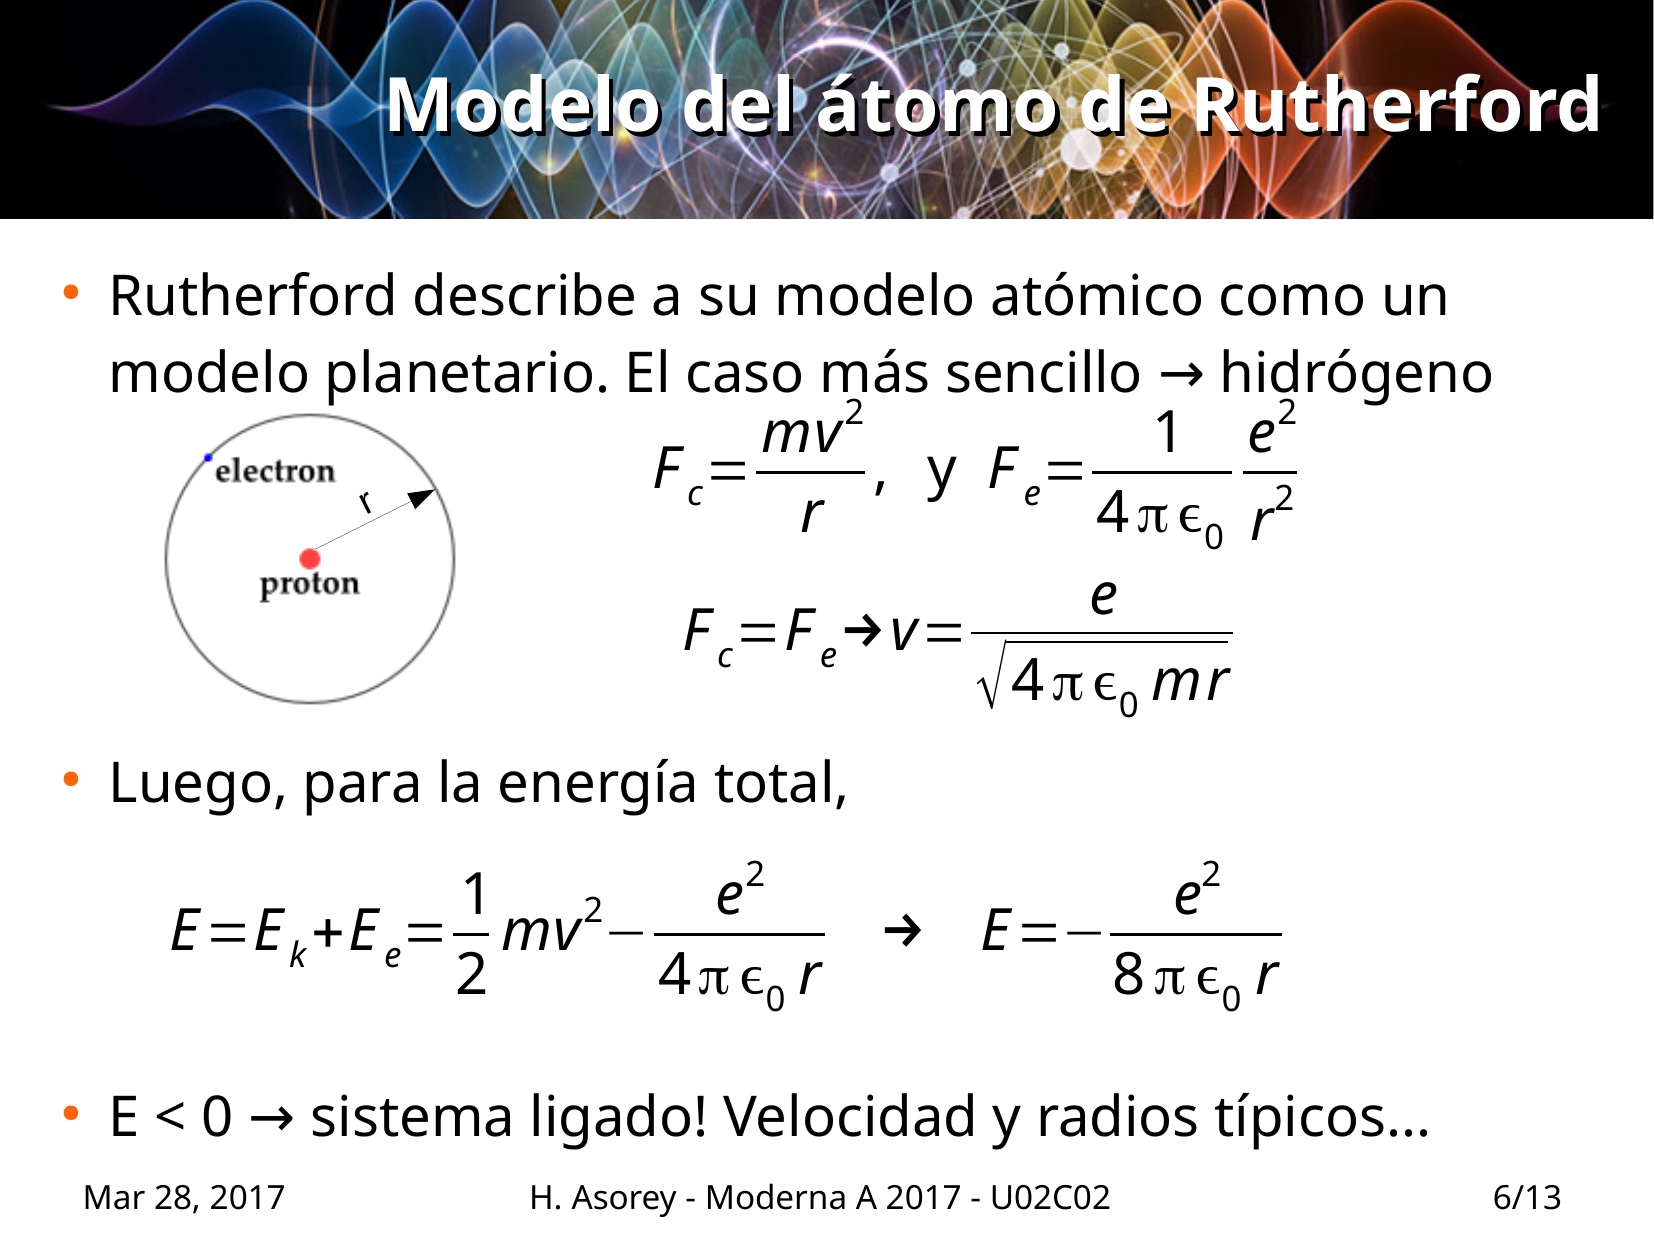

# Modelo del átomo de Rutherford
Rutherford describe a su modelo atómico como un modelo planetario. El caso más sencillo → hidrógeno
Luego, para la energía total,
E < 0 → sistema ligado! Velocidad y radios típicos...
r
Mar 28, 2017
H. Asorey - Moderna A 2017 - U02C02
6